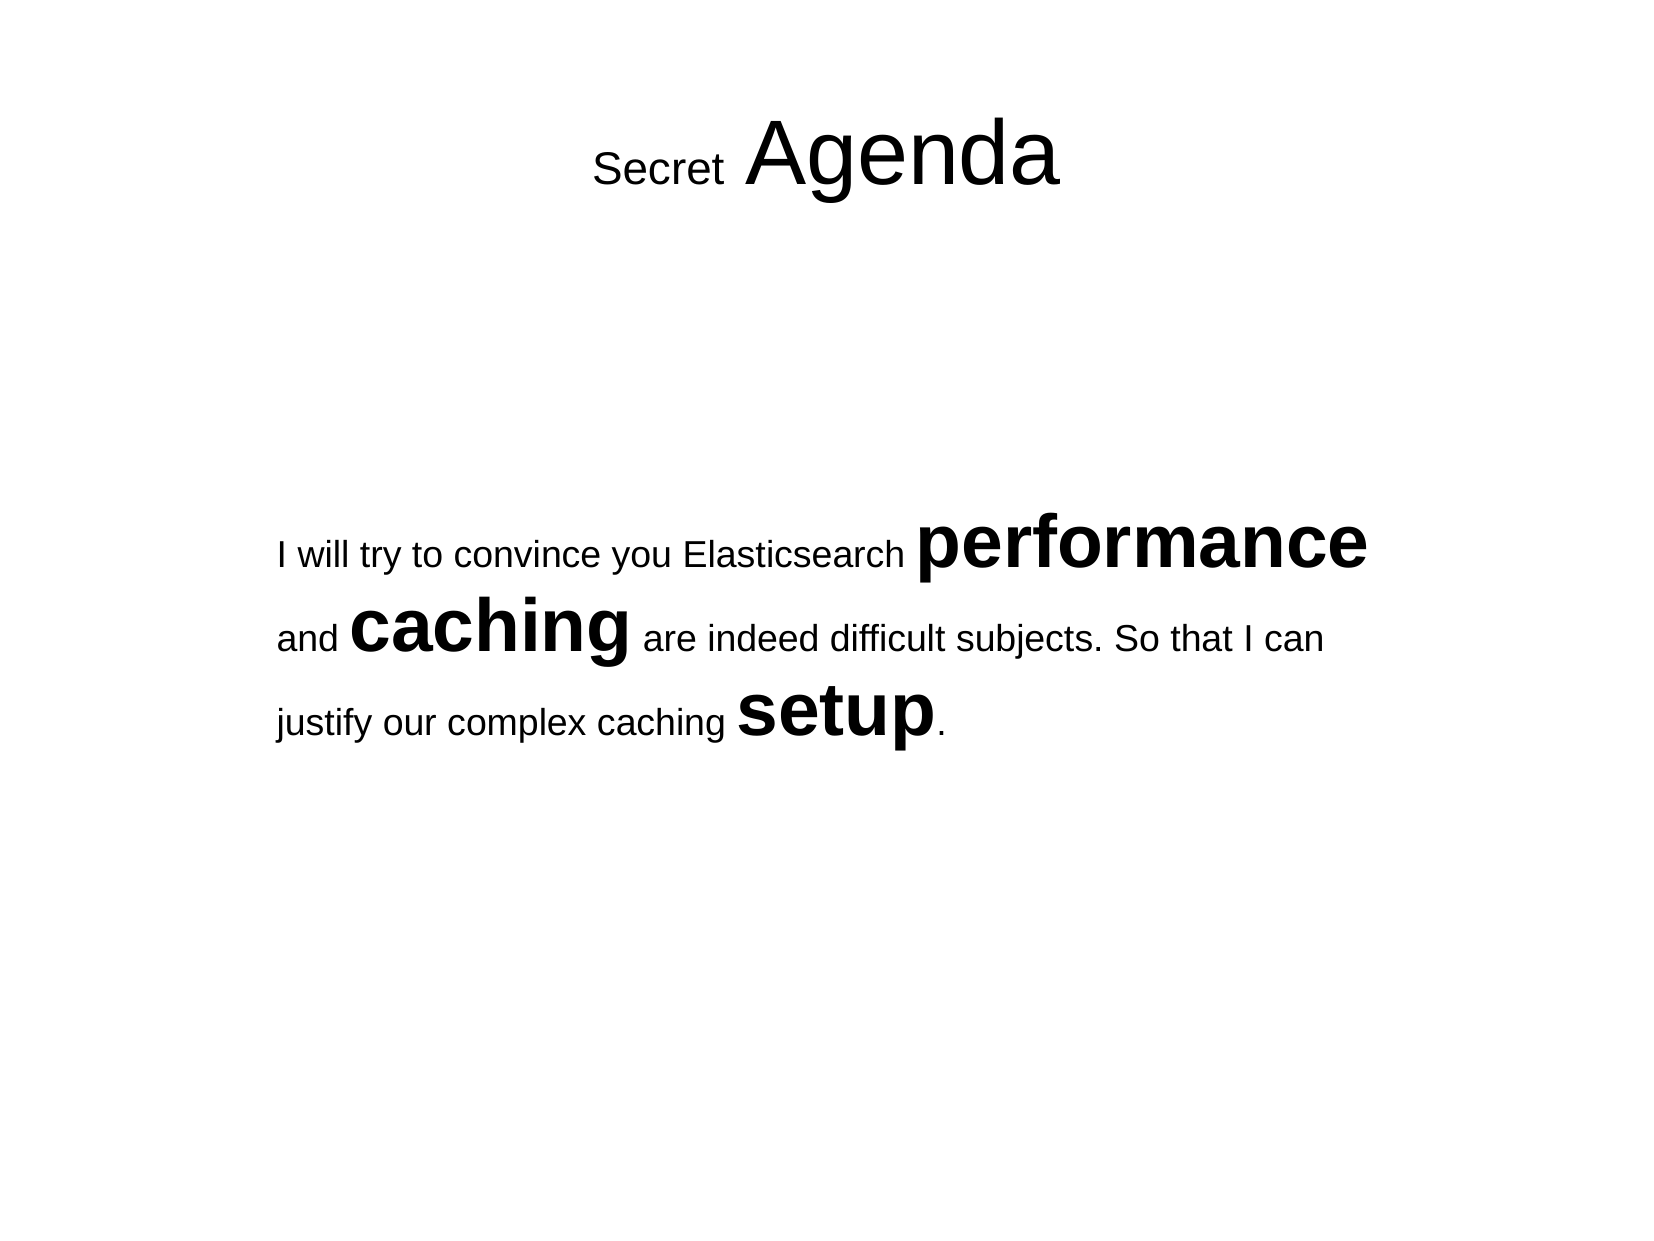

# Secret Agenda
I will try to convince you Elasticsearch performance and caching are indeed difficult subjects. So that I can justify our complex caching setup.